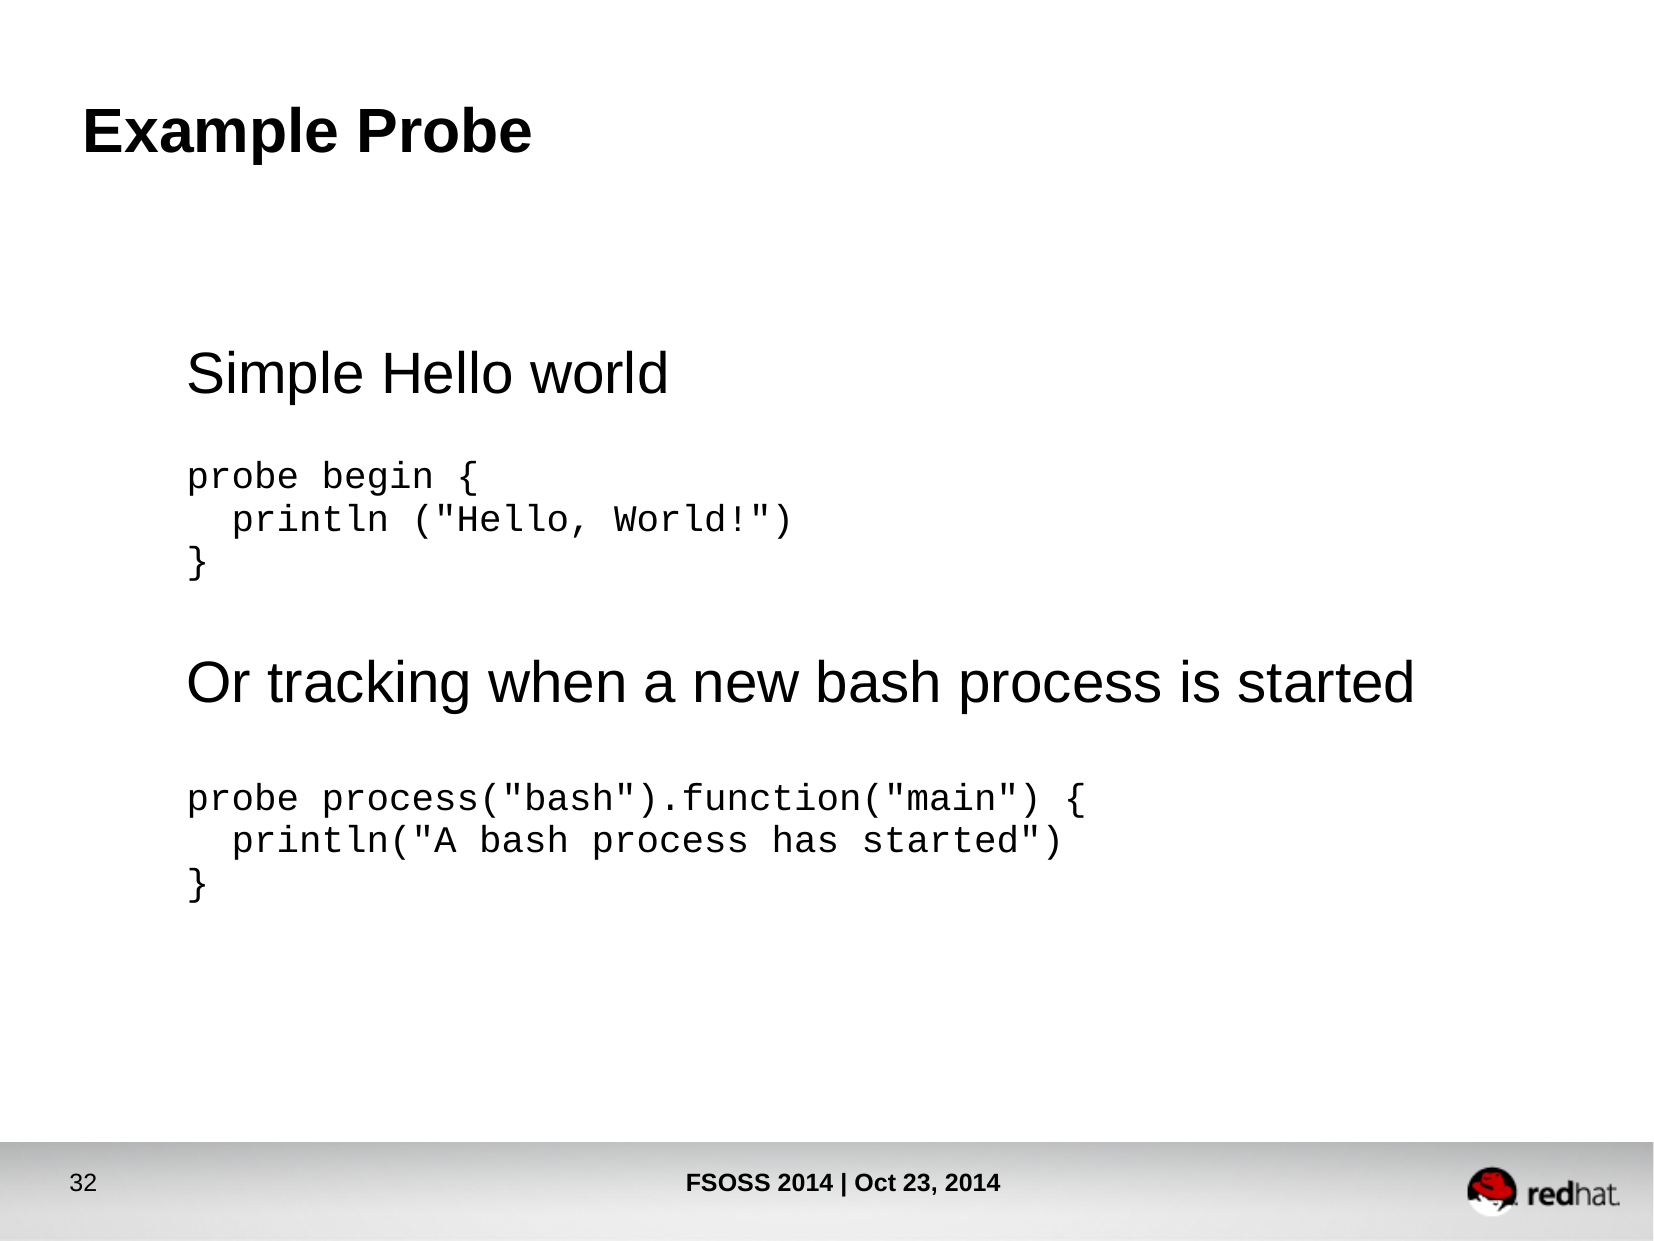

# Example Probe
Simple Hello world
probe begin {
 println ("Hello, World!")
}
Or tracking when a new bash process is started
probe process("bash").function("main") {
 println("A bash process has started")
}